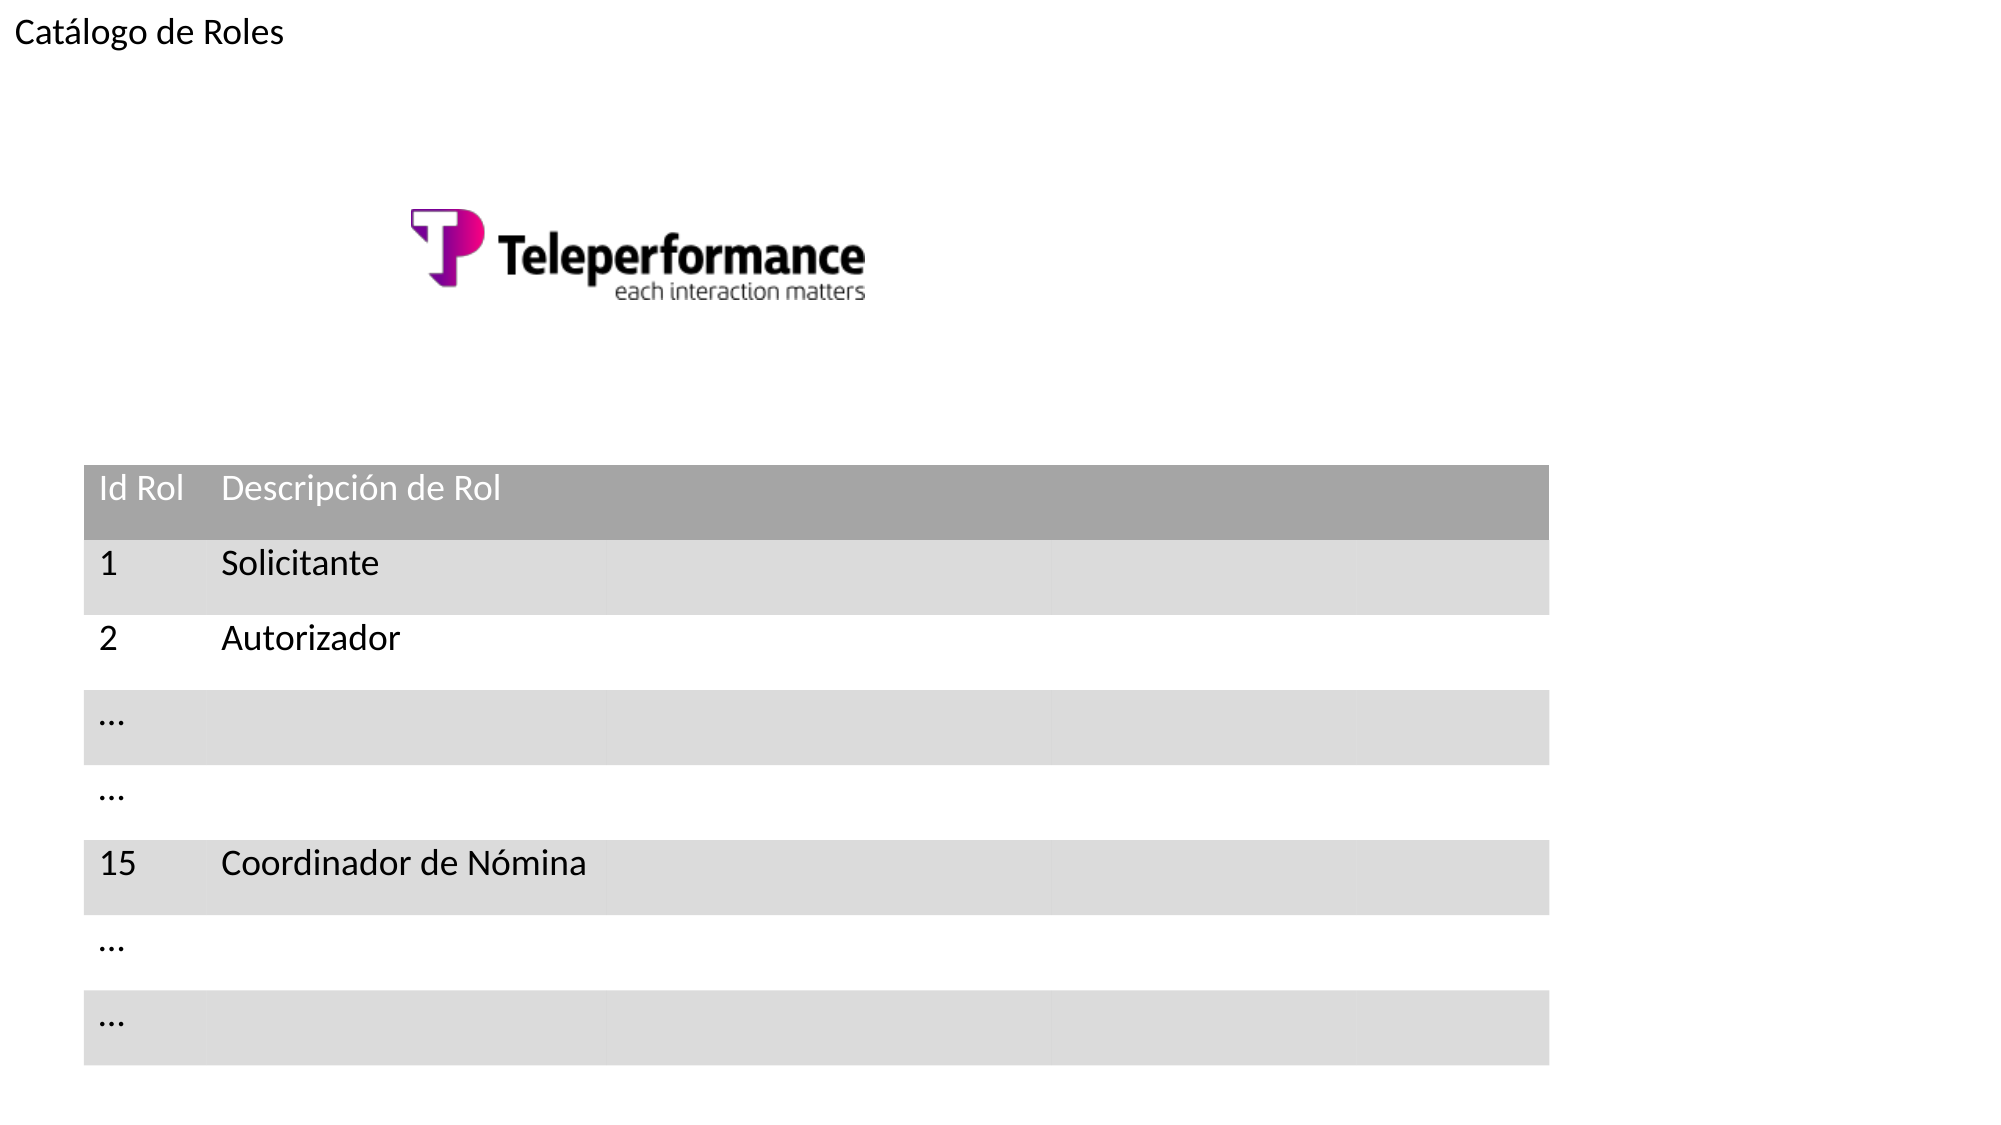

Catálogo de Roles
| Id Rol | Descripción de Rol | | | |
| --- | --- | --- | --- | --- |
| 1 | Solicitante | | | |
| 2 | Autorizador | | | |
| … | | | | |
| … | | | | |
| 15 | Coordinador de Nómina | | | |
| … | | | | |
| … | | | | |